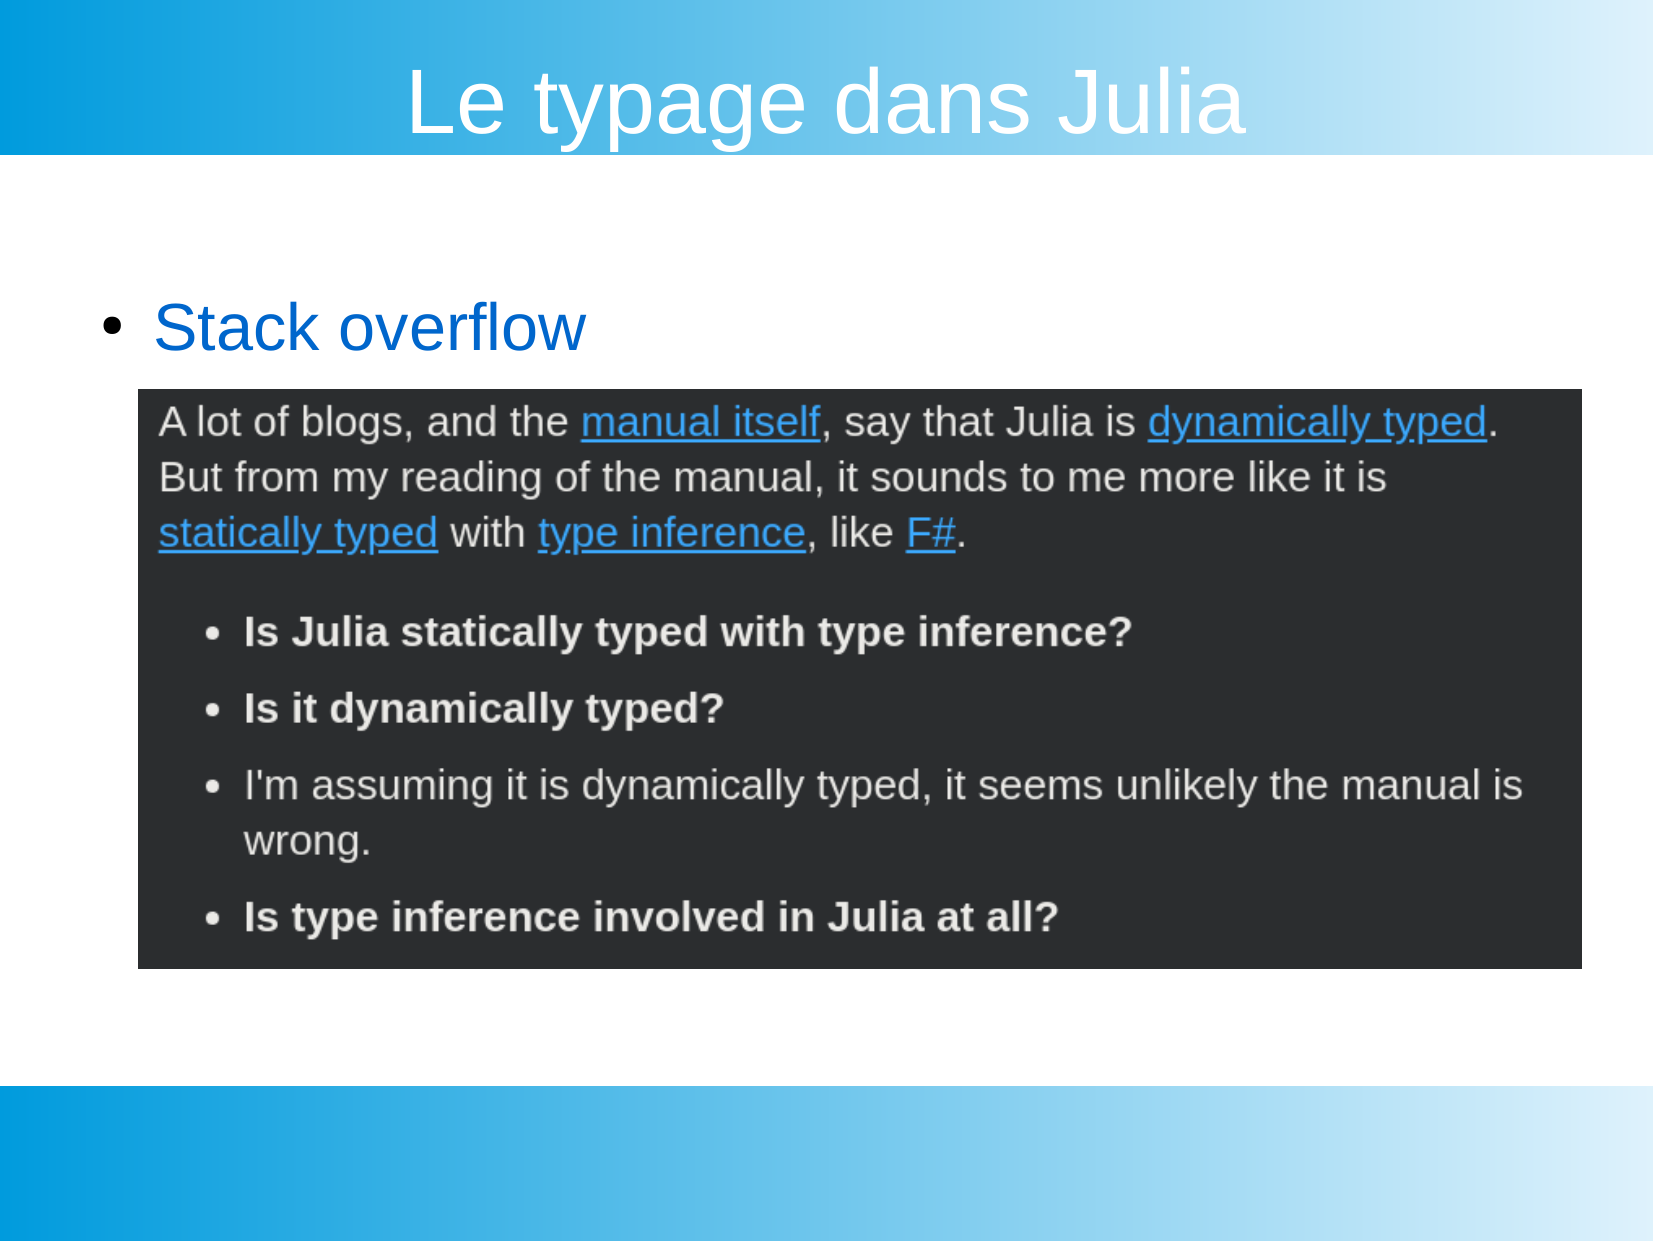

# Le typage dans Julia
Stack overflow